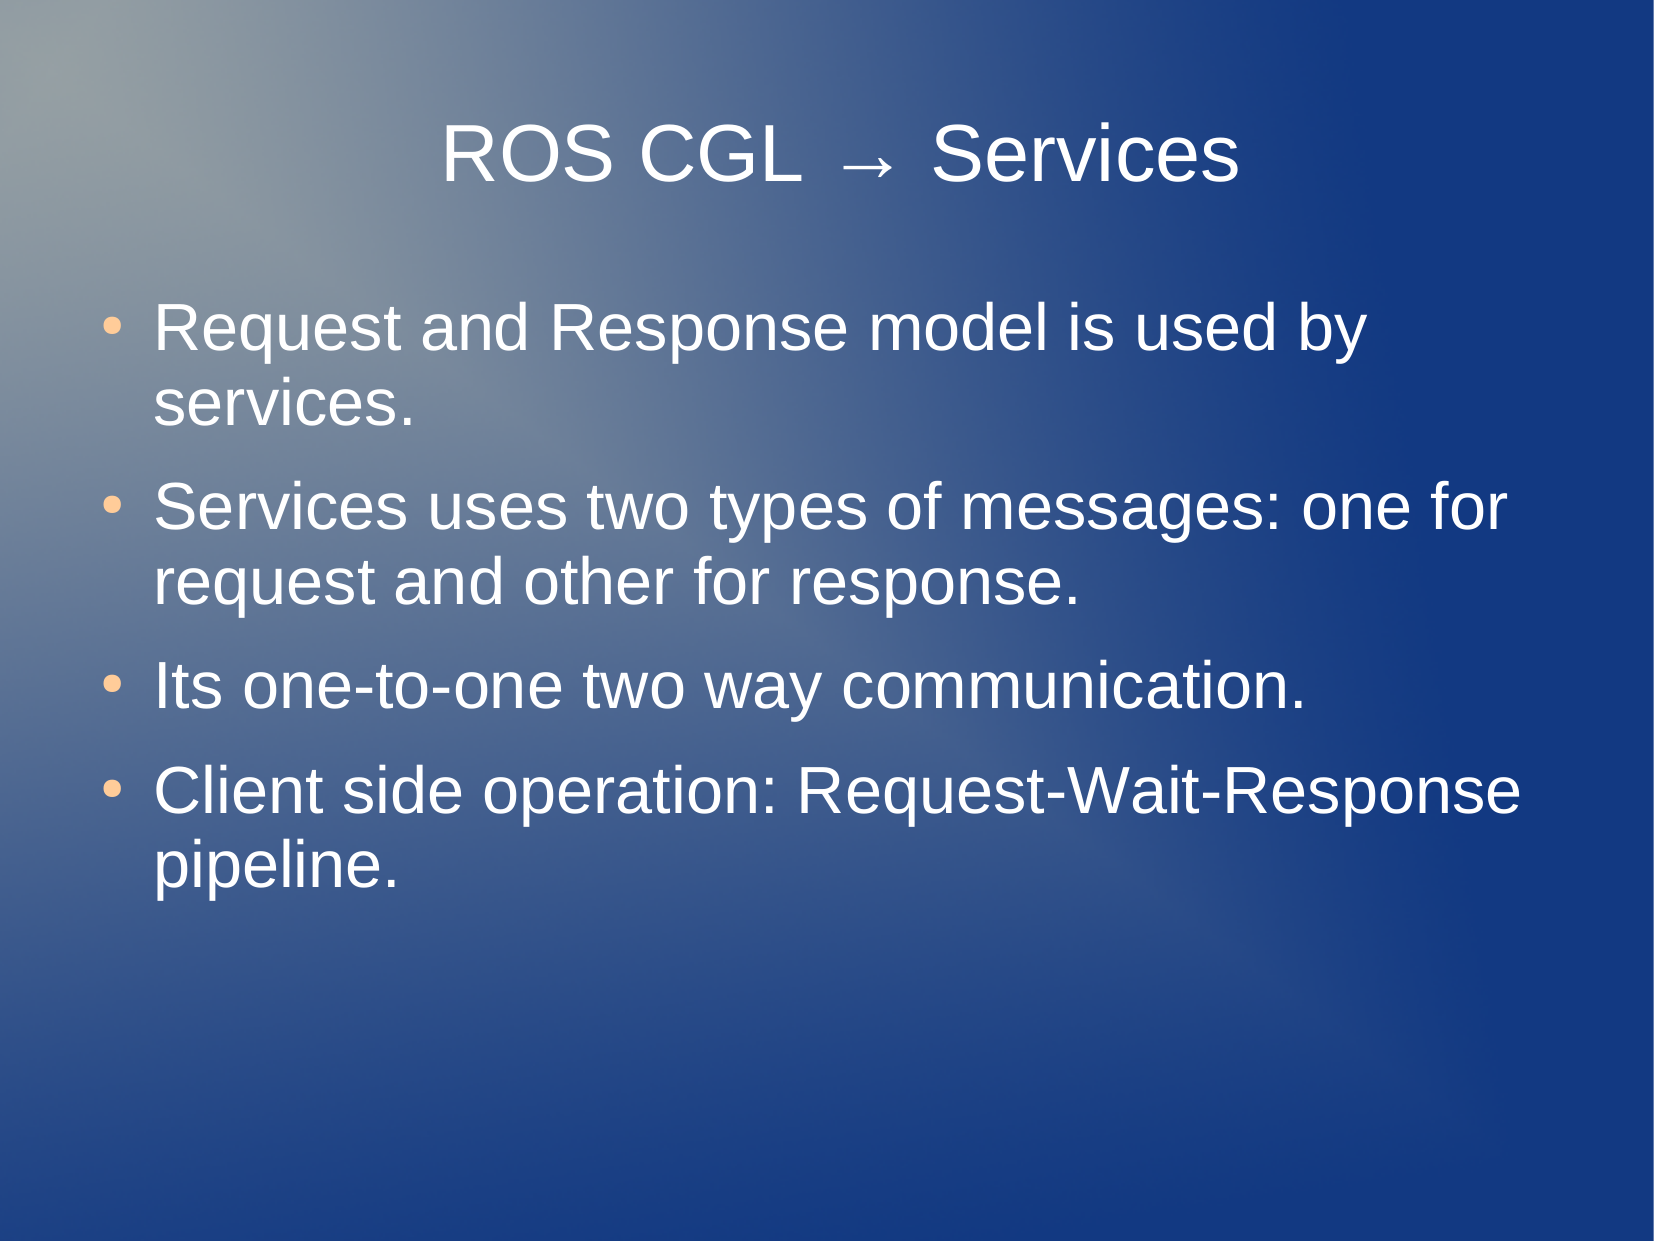

# ROS CGL → Services
Request and Response model is used by services.
Services uses two types of messages: one for request and other for response.
Its one-to-one two way communication.
Client side operation: Request-Wait-Response pipeline.